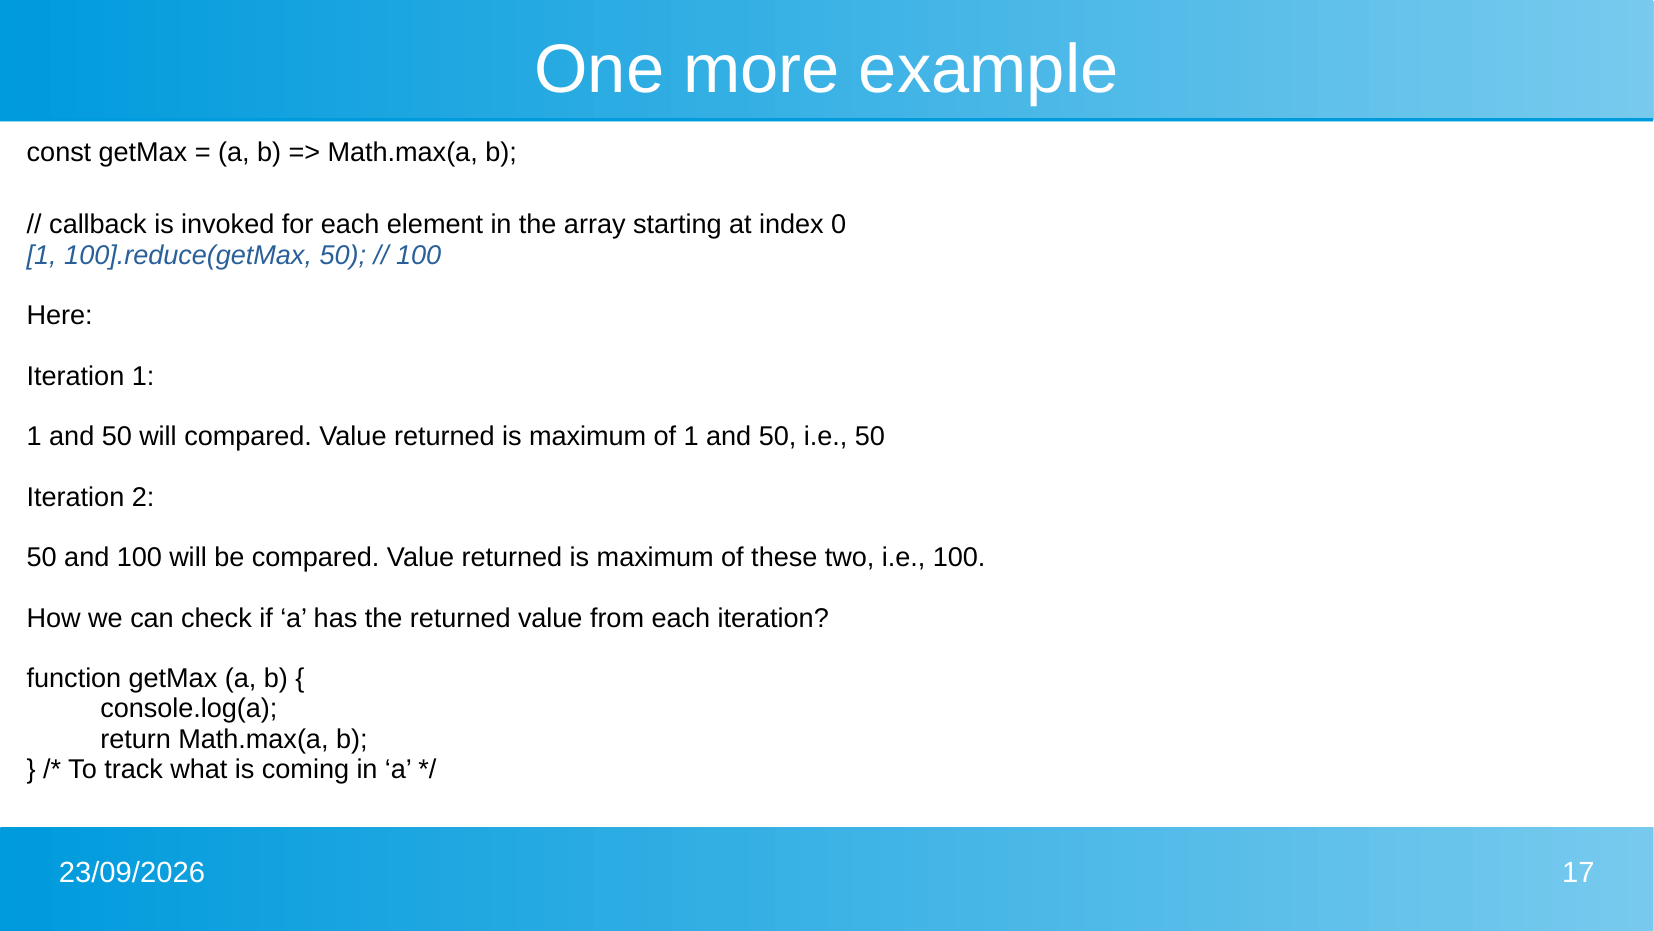

# One more example
const getMax = (a, b) => Math.max(a, b);
// callback is invoked for each element in the array starting at index 0
[1, 100].reduce(getMax, 50); // 100
Here:
Iteration 1:
1 and 50 will compared. Value returned is maximum of 1 and 50, i.e., 50
Iteration 2:
50 and 100 will be compared. Value returned is maximum of these two, i.e., 100.
How we can check if ‘a’ has the returned value from each iteration?
function getMax (a, b) {
	console.log(a);
	return Math.max(a, b);
} /* To track what is coming in ‘a’ */
17